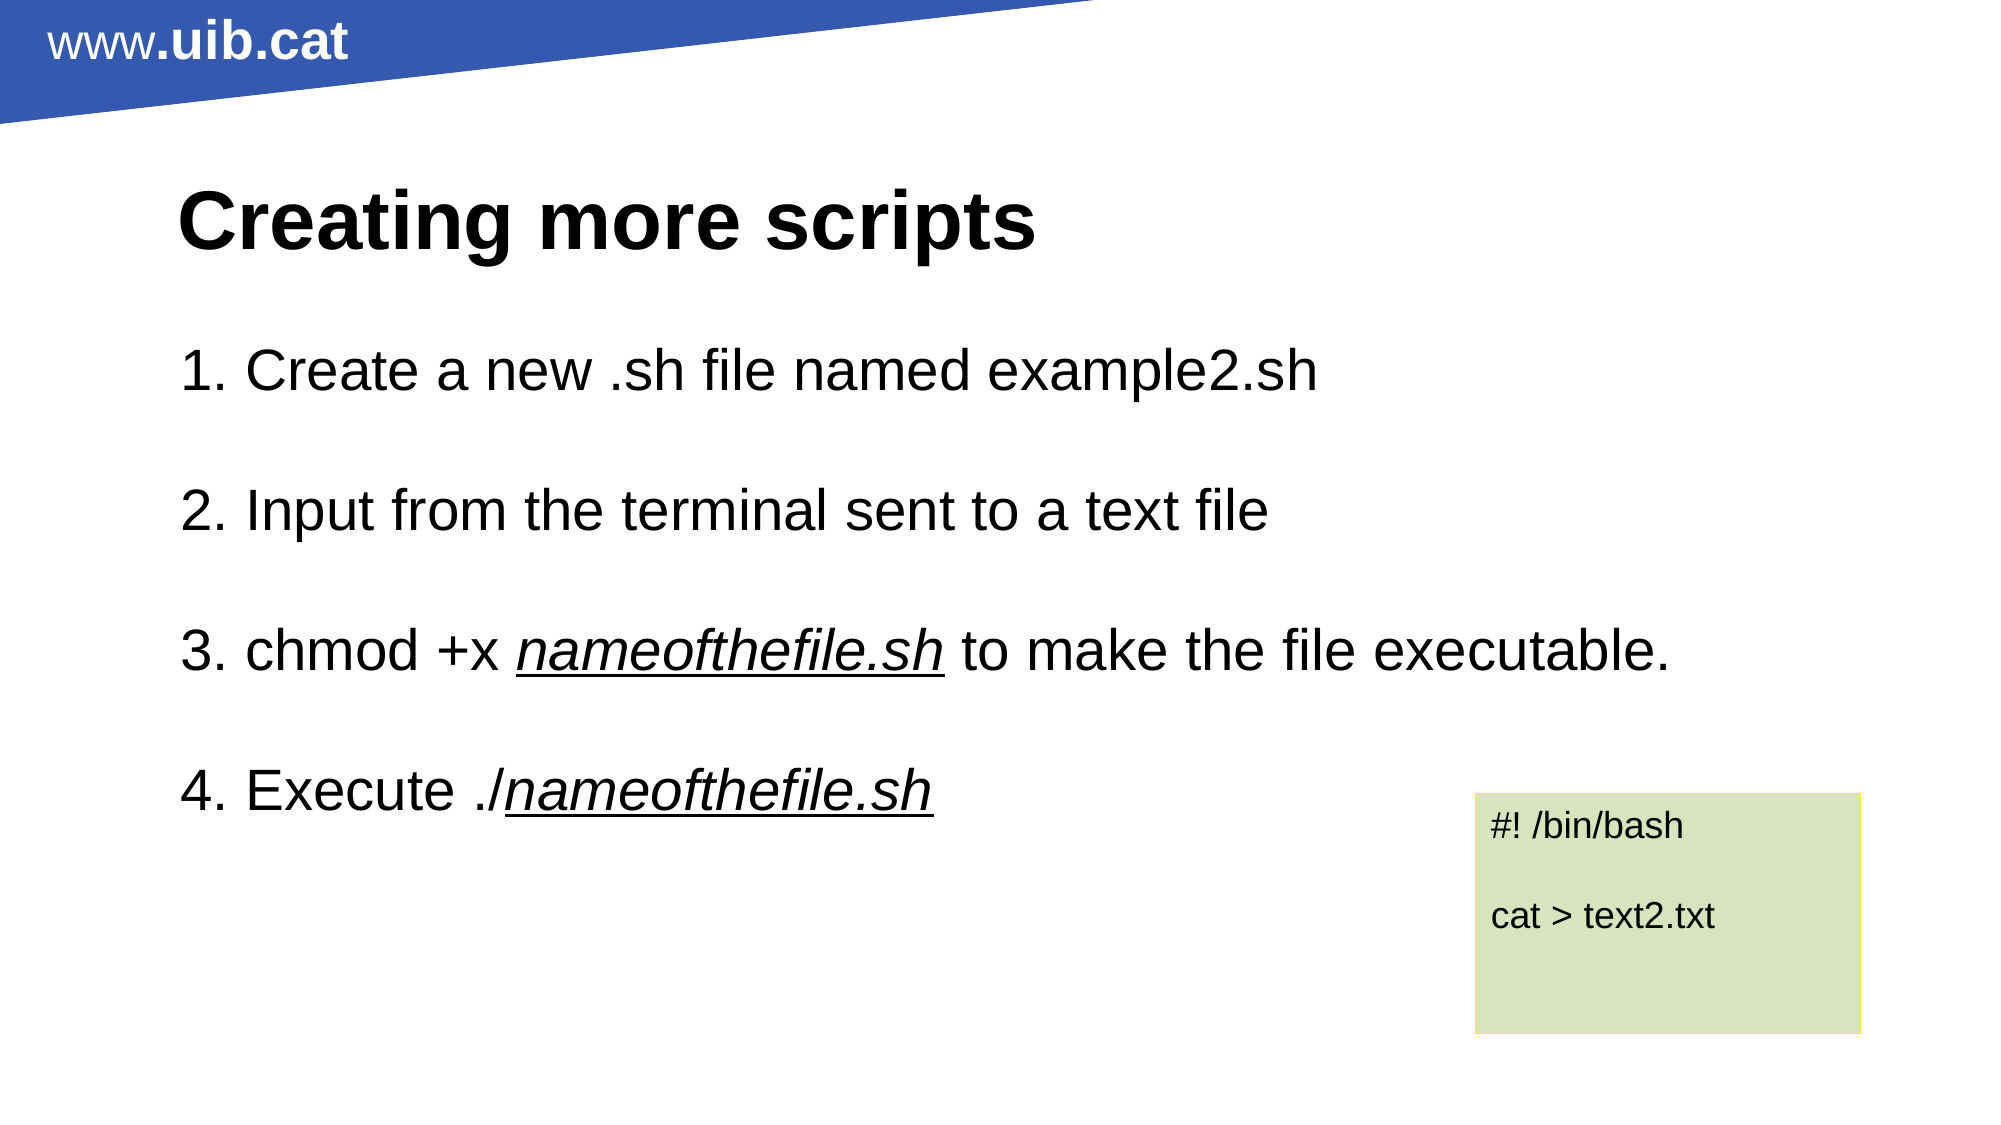

Creating more scripts
1. Create a new .sh file named example2.sh
2. Input from the terminal sent to a text file
3. chmod +x nameofthefile.sh to make the file executable.
4. Execute ./nameofthefile.sh
#! /bin/bash
cat > text2.txt